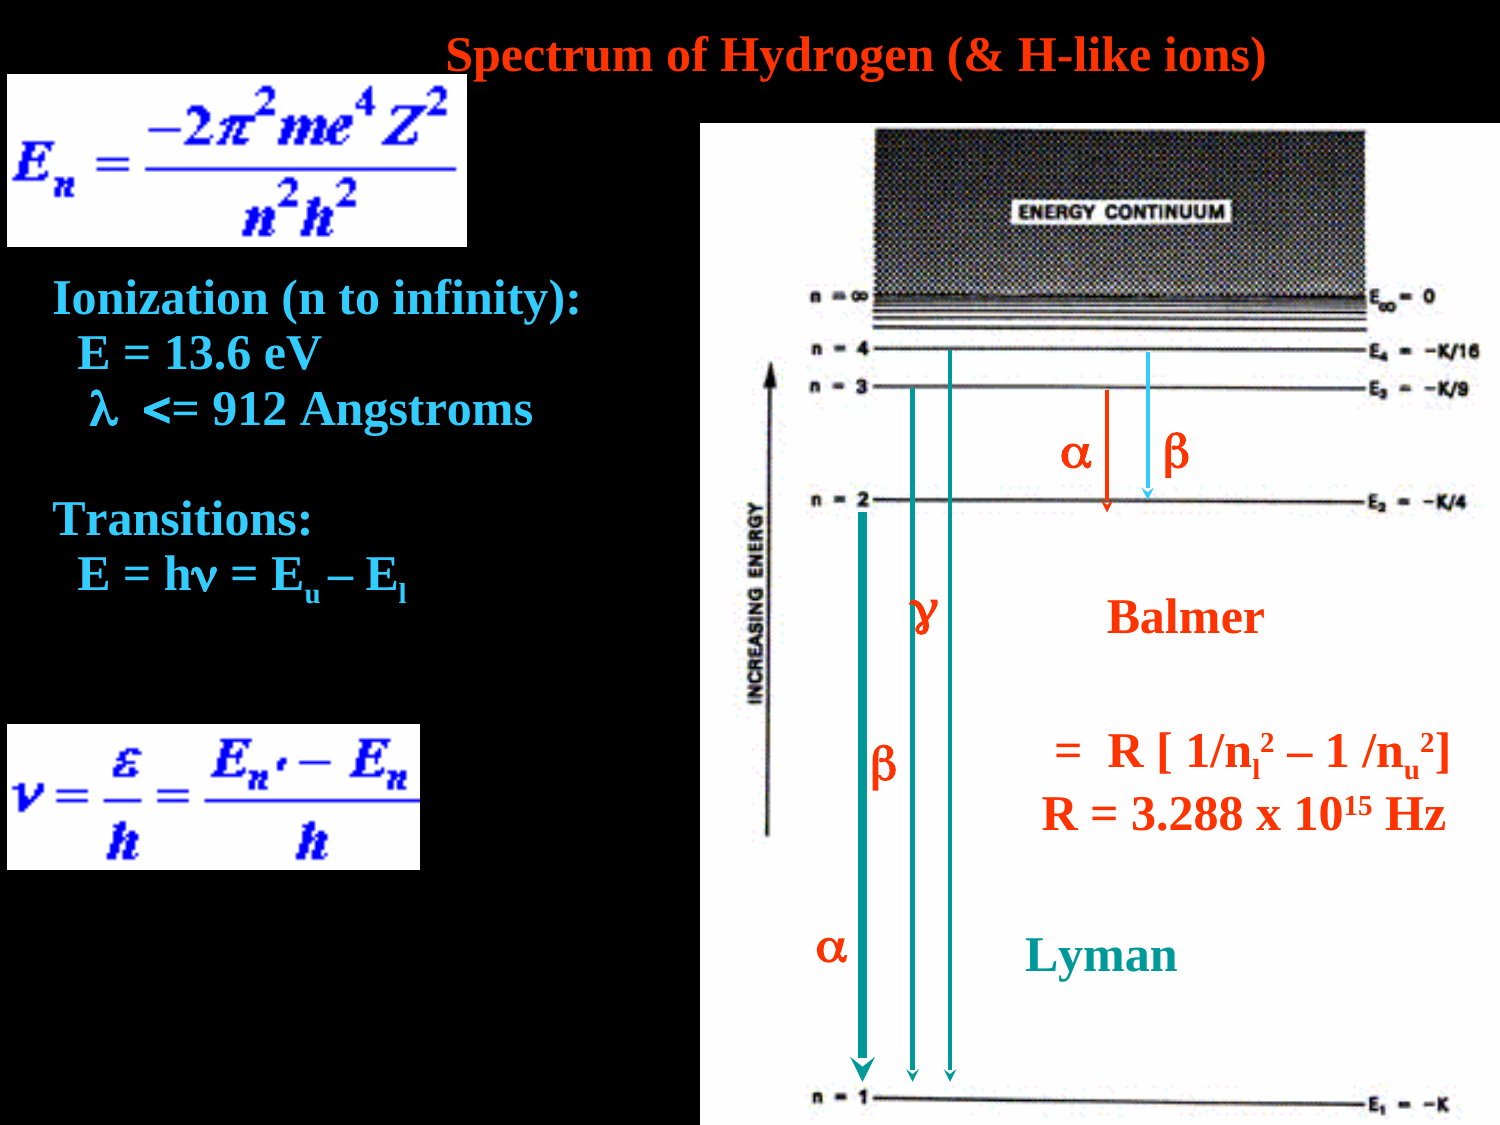

Spectrum of Hydrogen (& H-like ions)
Ionization (n to infinity):
 E = 13.6 eV
 <= 912 Angstroms
Transitions:
 E = h = Eu – El



Balmer
 = R [ 1/nl2 – 1 /nu2]
R = 3.288 x 1015 Hz


Lyman